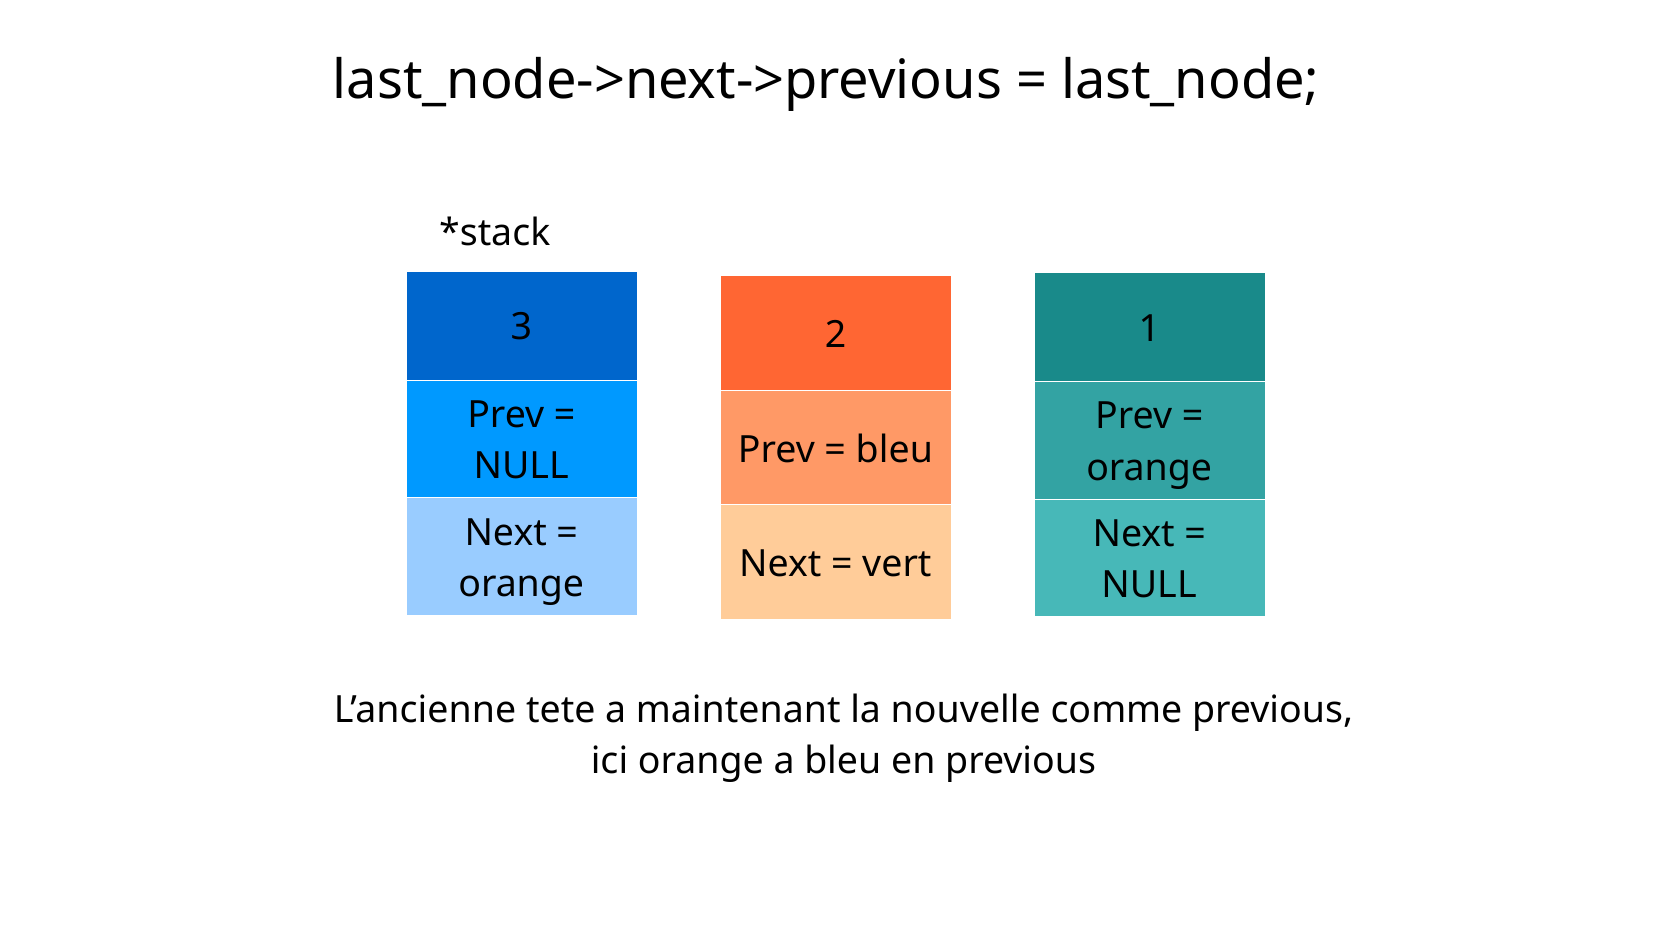

# last_node->next->previous = last_node;
*stack
| 3 |
| --- |
| Prev = NULL |
| Next = orange |
| 1 |
| --- |
| Prev = orange |
| Next = NULL |
| 2 |
| --- |
| Prev = bleu |
| Next = vert |
L’ancienne tete a maintenant la nouvelle comme previous, ici orange a bleu en previous